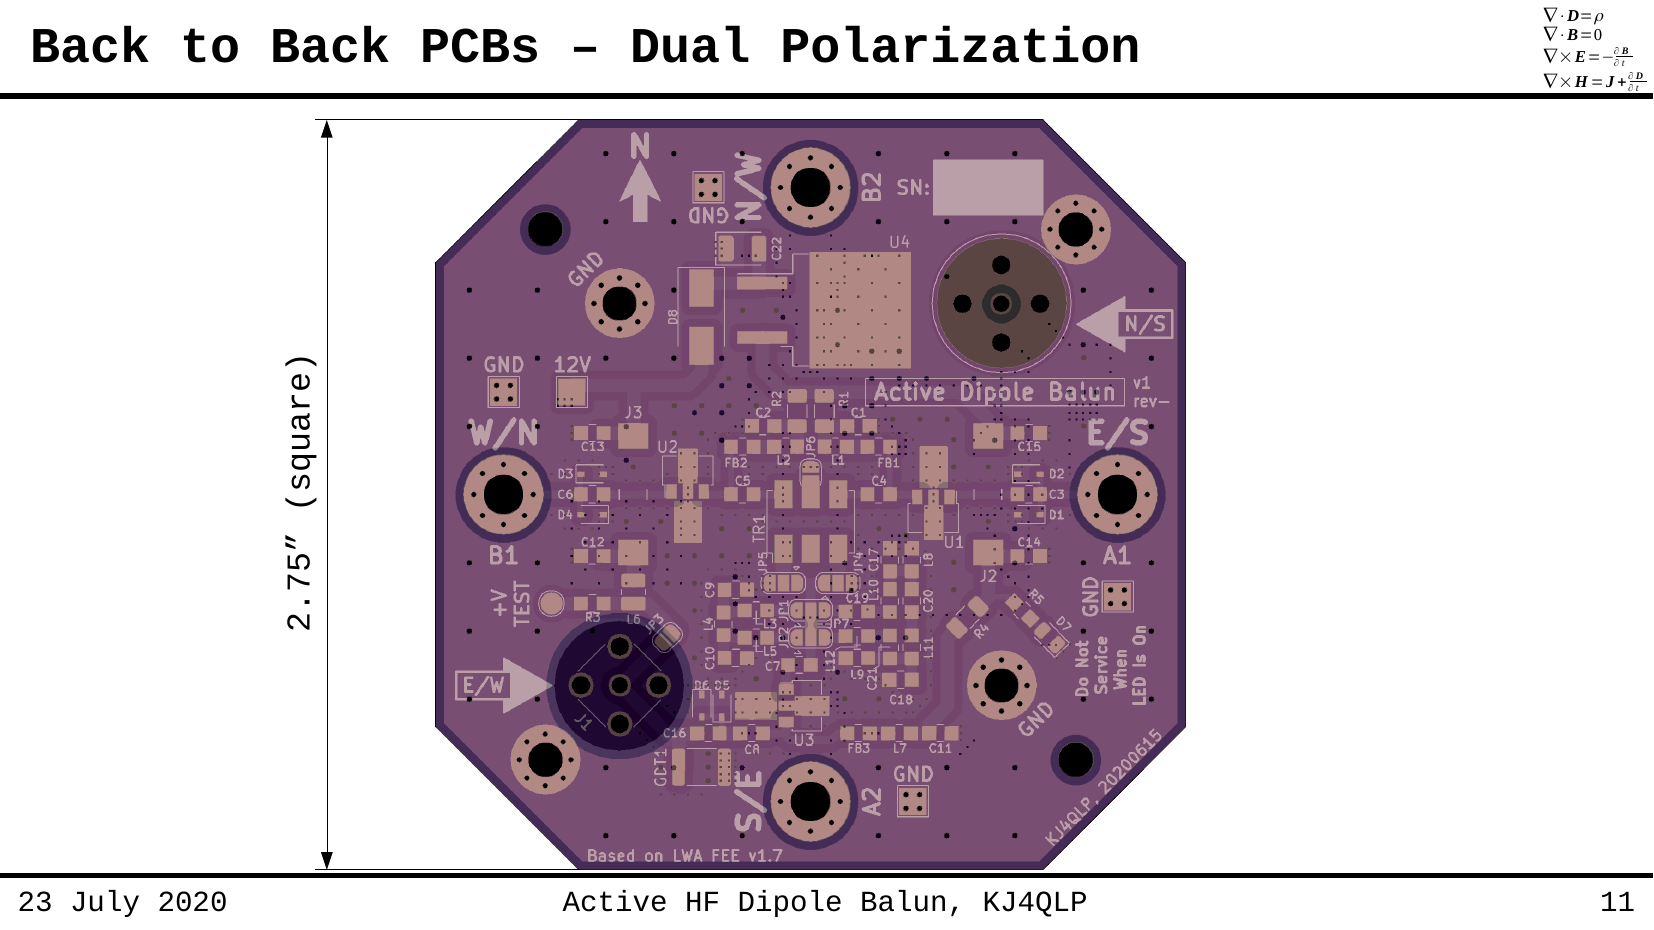

# Back to Back PCBs – Dual Polarization
23 July 2020
Active HF Dipole Balun, KJ4QLP
11